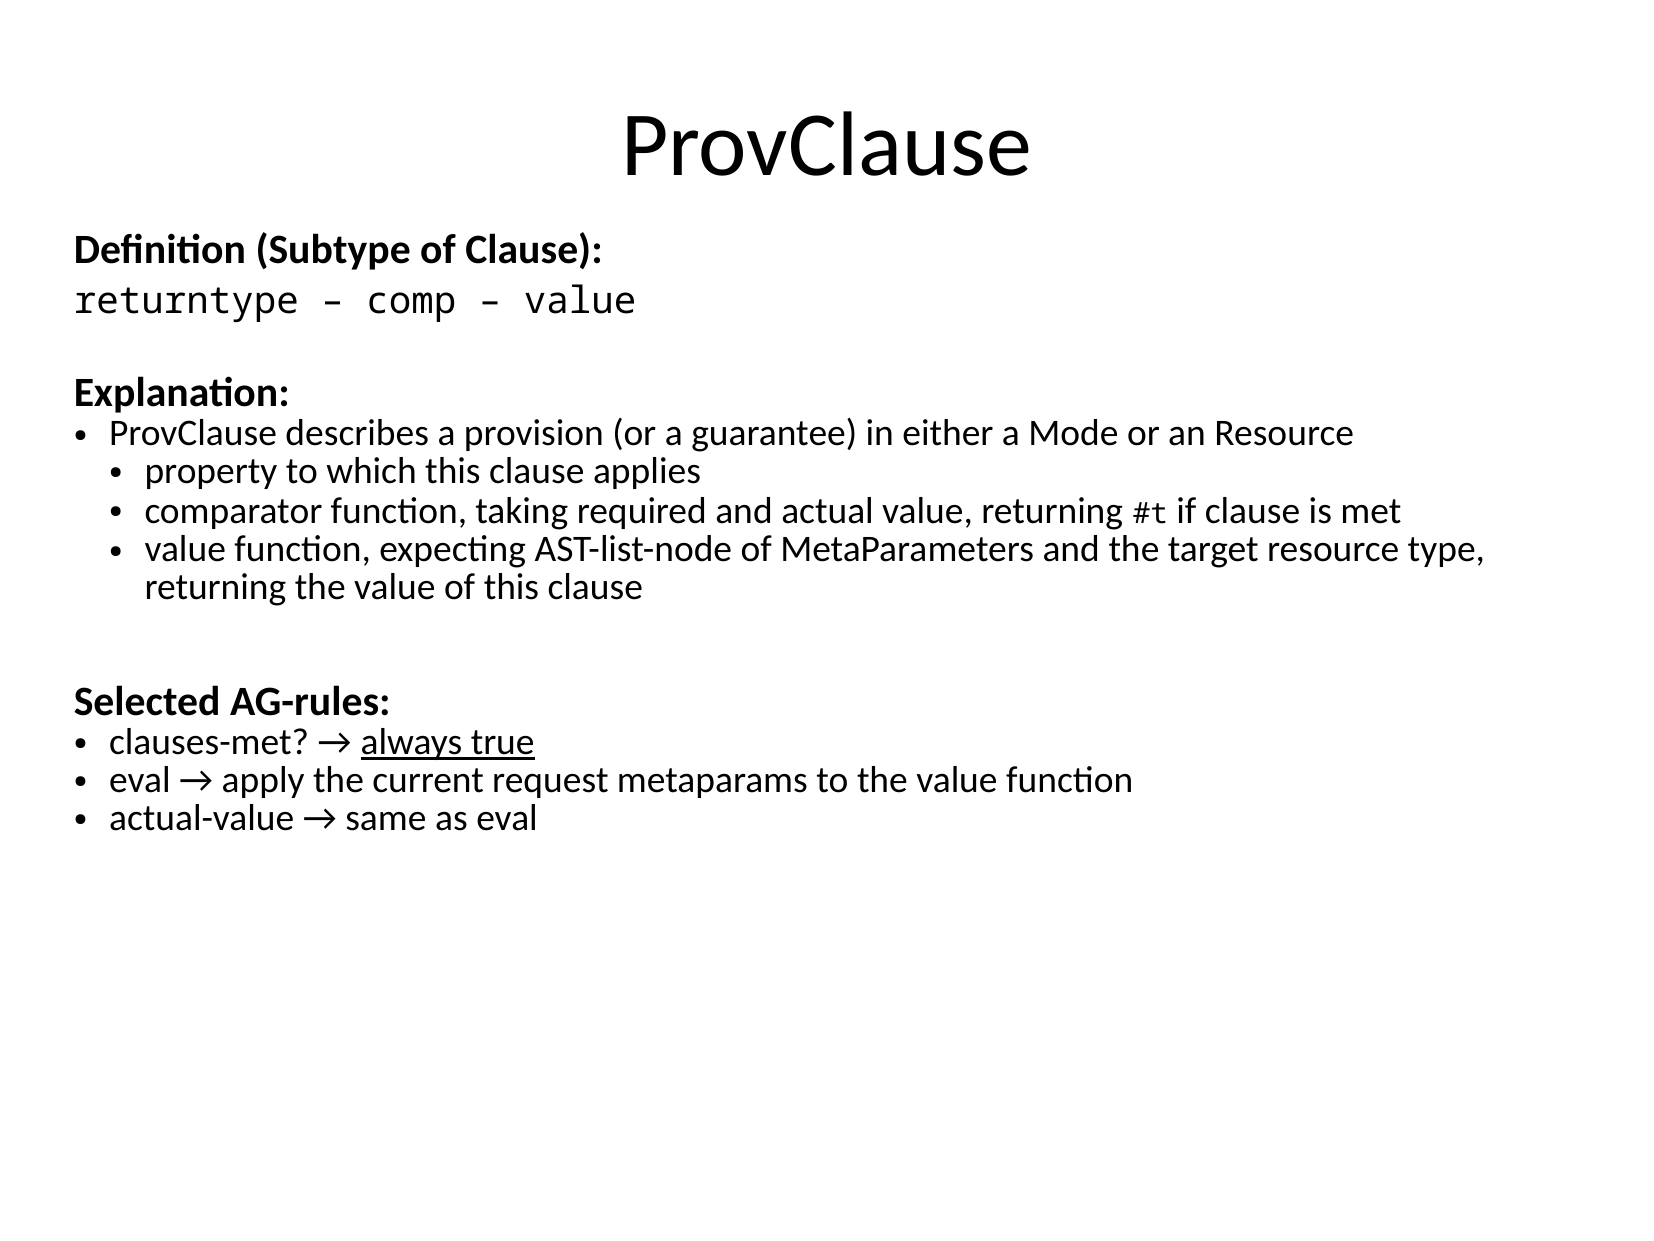

# ProvClause
Definition (Subtype of Clause):
returntype – comp – value
Explanation:
ProvClause describes a provision (or a guarantee) in either a Mode or an Resource
property to which this clause applies
comparator function, taking required and actual value, returning #t if clause is met
value function, expecting AST-list-node of MetaParameters and the target resource type, returning the value of this clause
Selected AG-rules:
clauses-met? → always true
eval → apply the current request metaparams to the value function
actual-value → same as eval